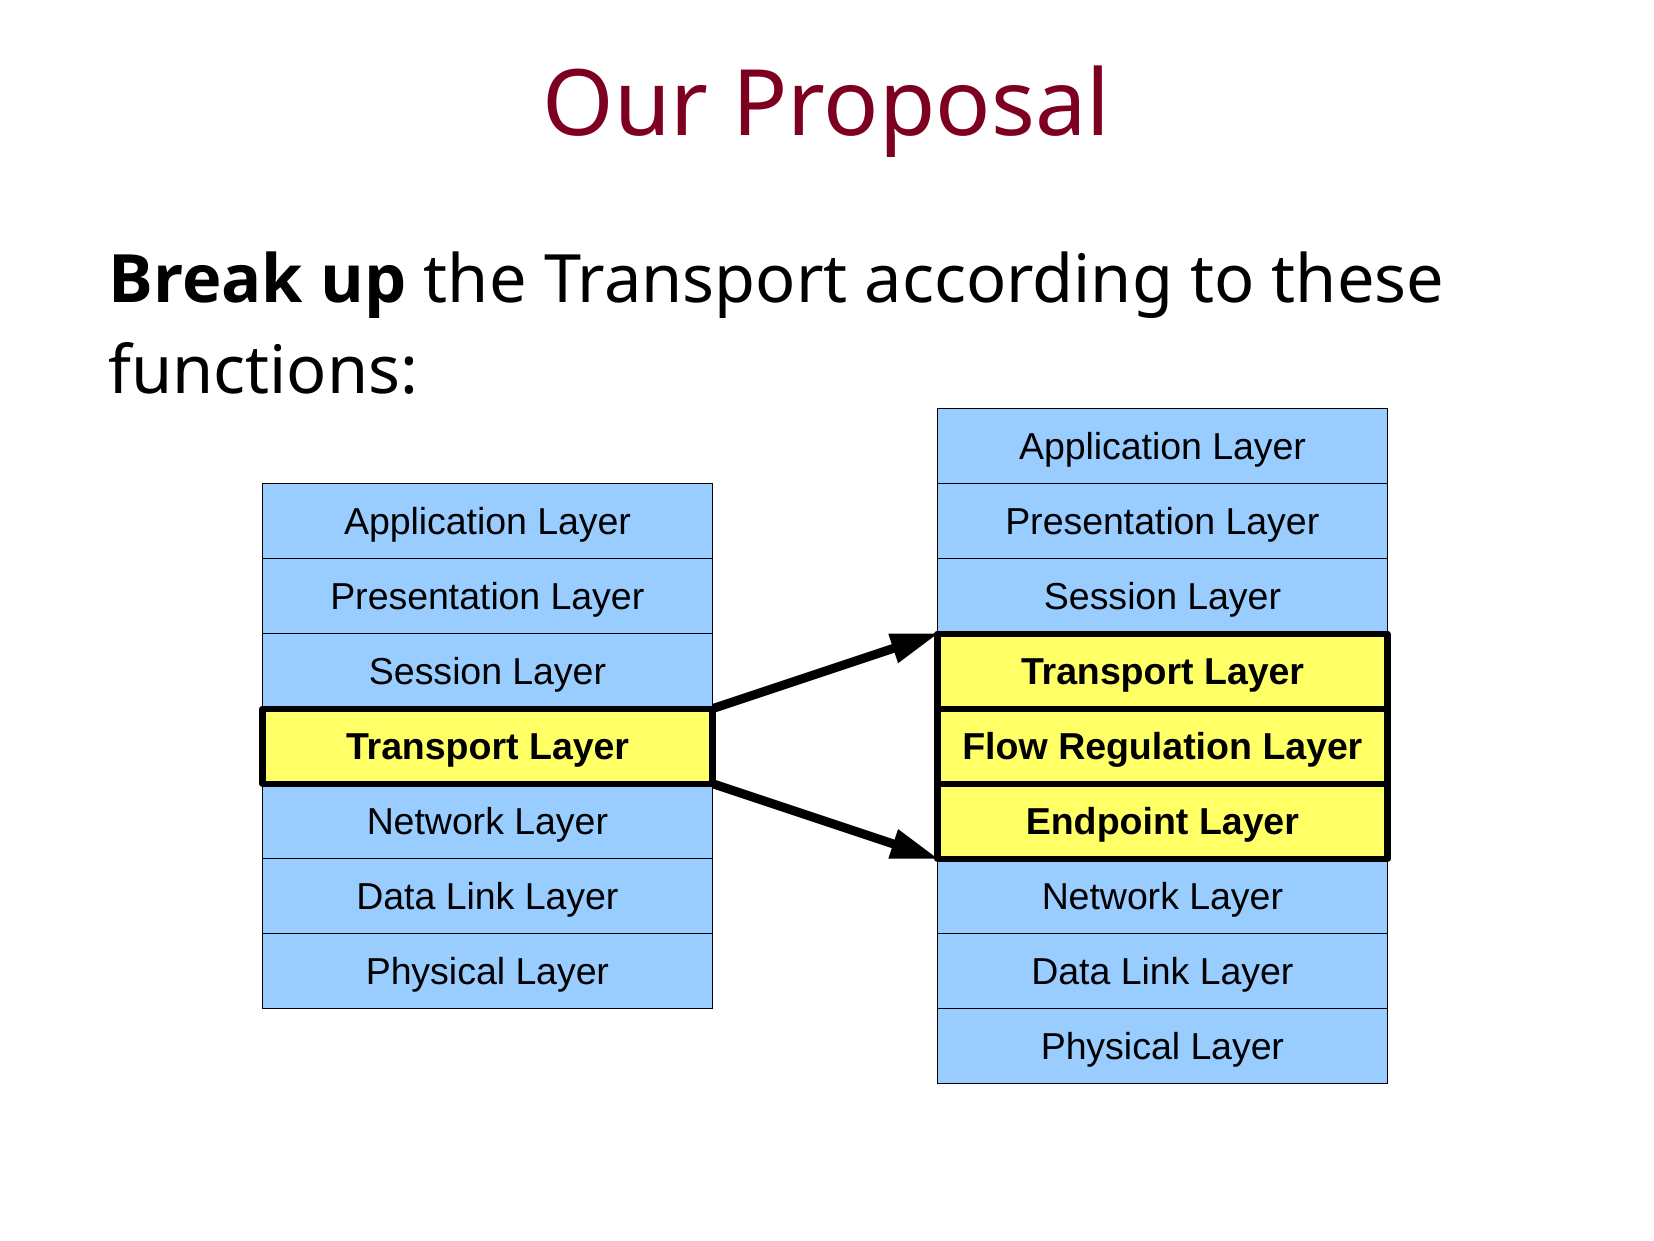

# Our Proposal
Break up the Transport according to these functions:
Application Layer
Application Layer
Presentation Layer
Presentation Layer
Session Layer
Session Layer
Transport Layer
Transport Layer
Flow Regulation Layer
Network Layer
Endpoint Layer
Data Link Layer
Network Layer
Physical Layer
Data Link Layer
Physical Layer